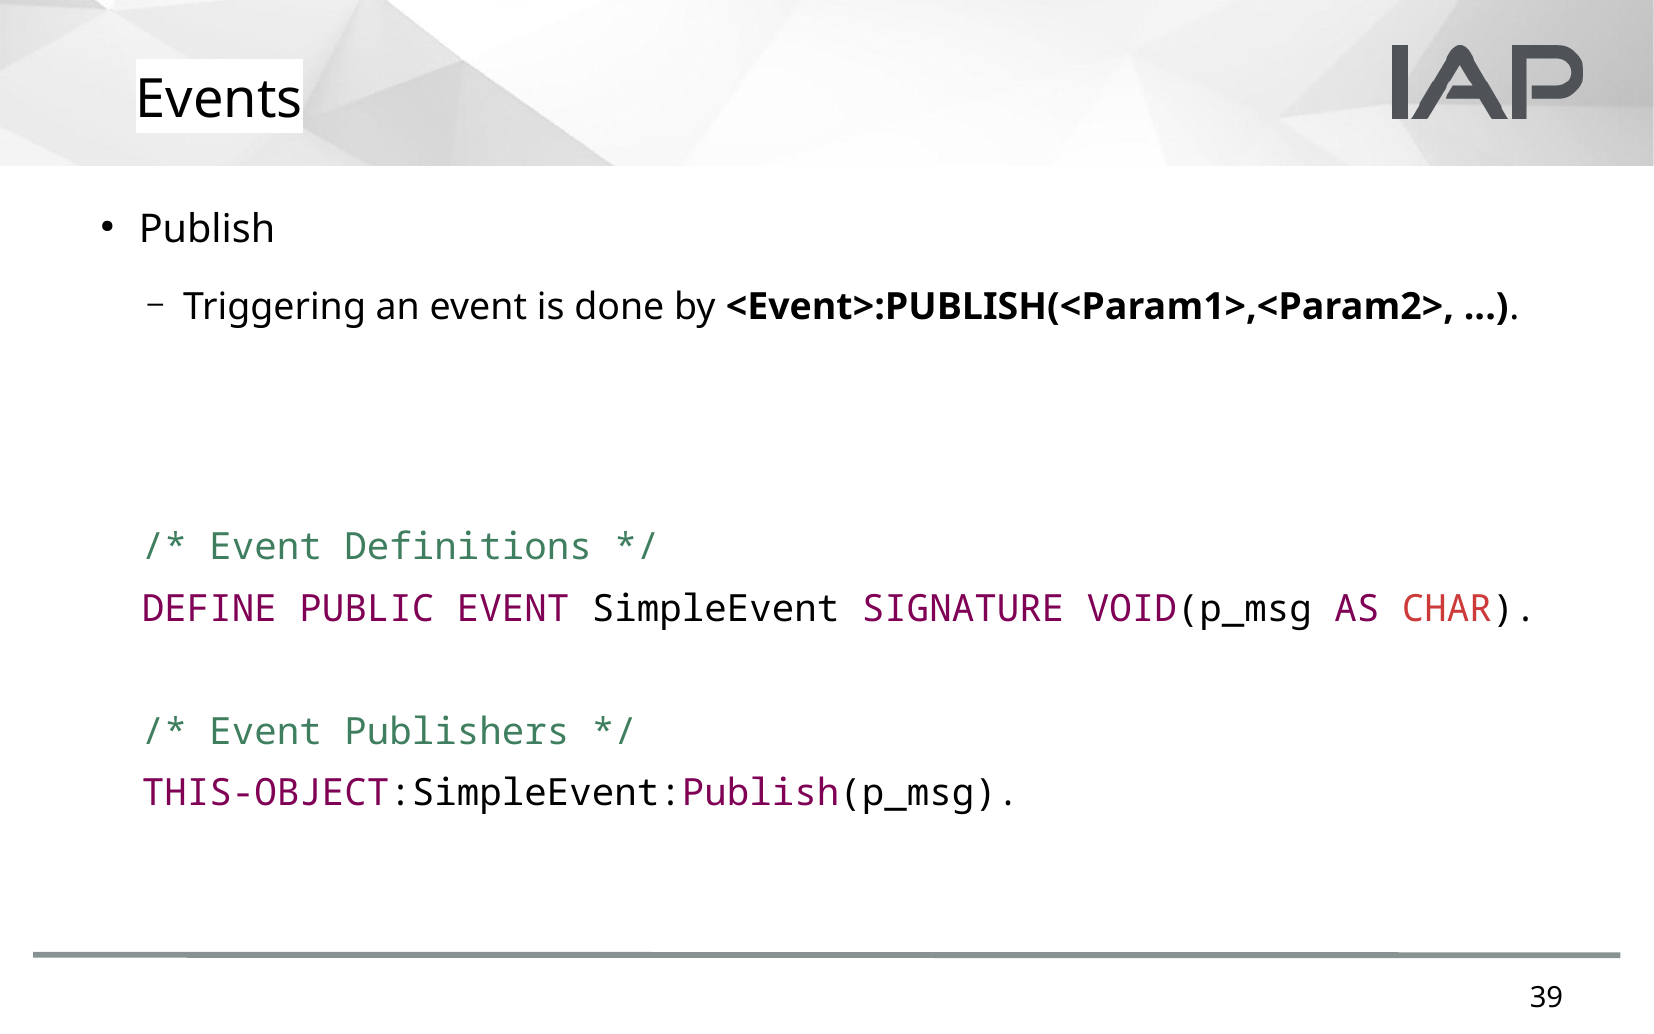

# Events
Publish
Triggering an event is done by <Event>:PUBLISH(<Param1>,<Param2>, ...).
/* Event Definitions */
DEFINE PUBLIC EVENT SimpleEvent SIGNATURE VOID(p_msg AS CHAR).
/* Event Publishers */
THIS-OBJECT:SimpleEvent:Publish(p_msg).
39